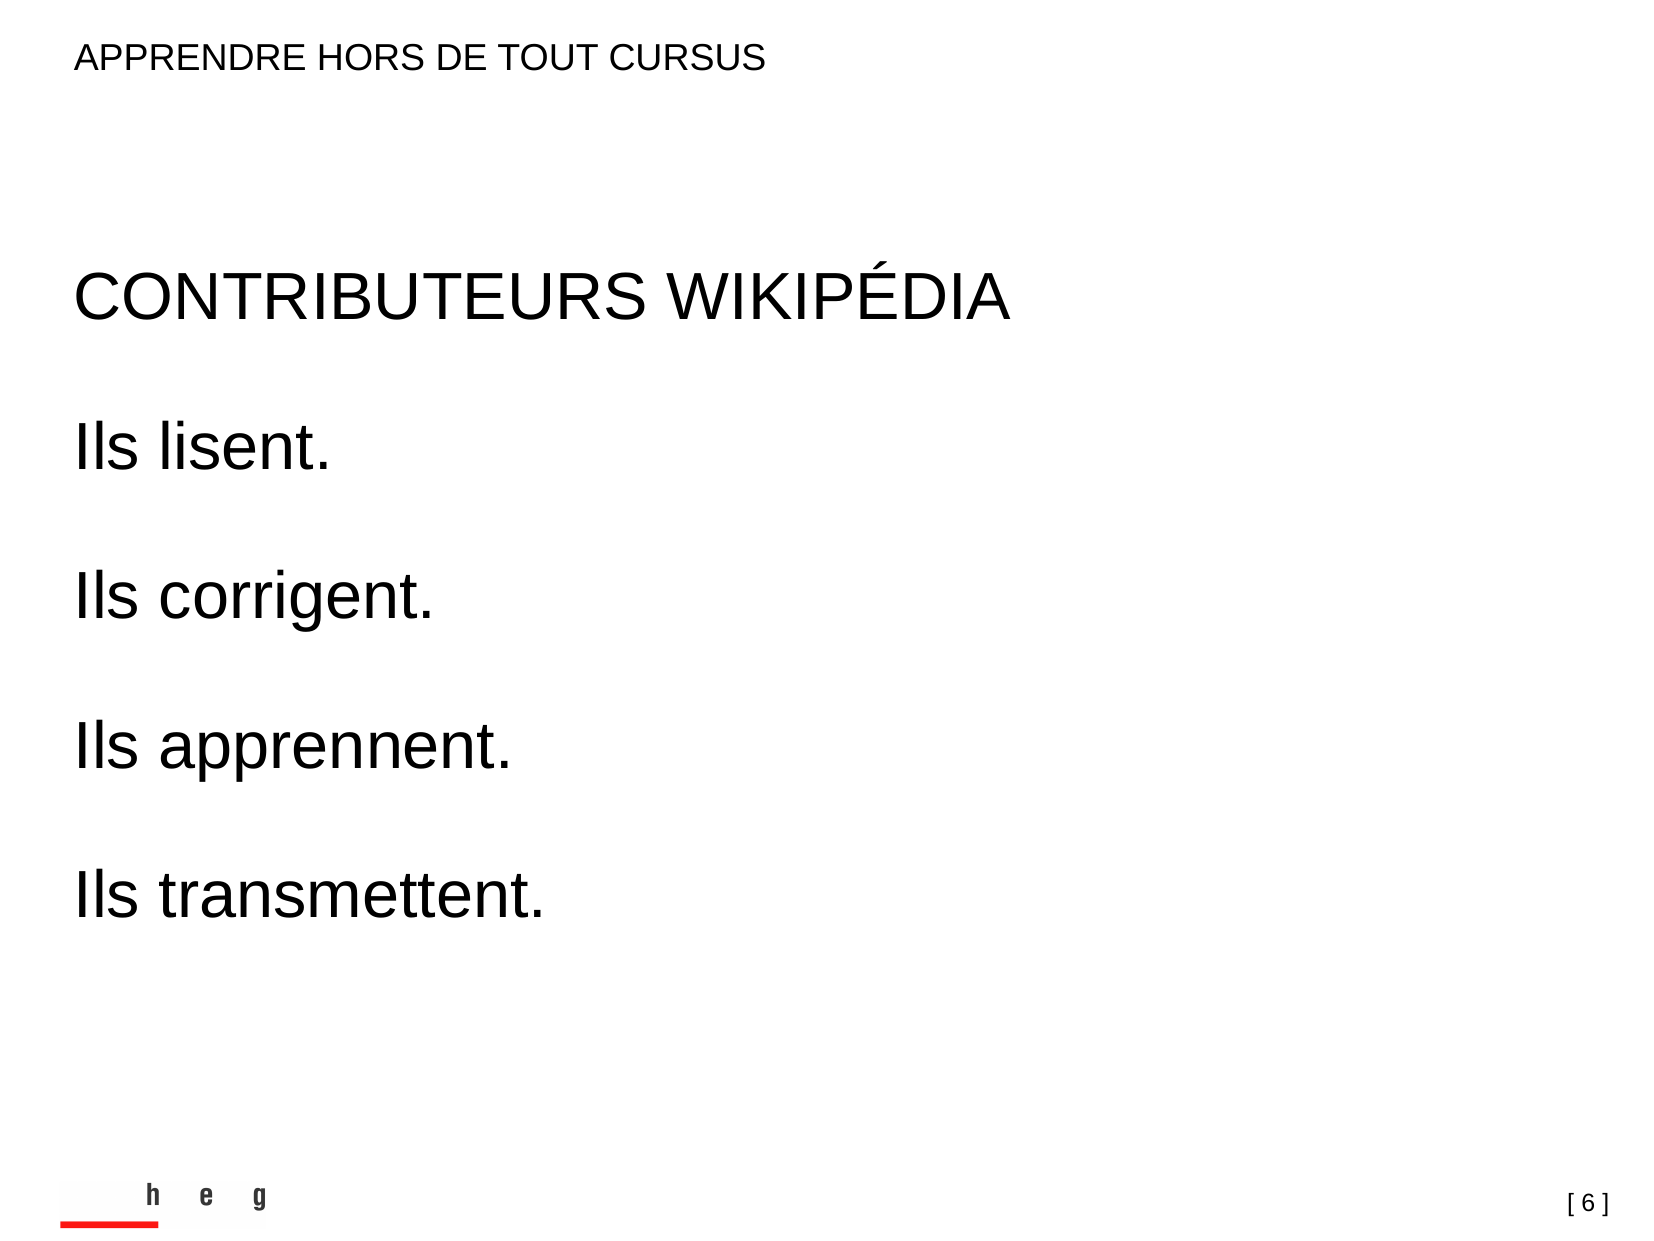

APPRENDRE HORS DE TOUT CURSUS
CONTRIBUTEURS WIKIPÉDIA
Ils lisent.
Ils corrigent.
Ils apprennent.
Ils transmettent.